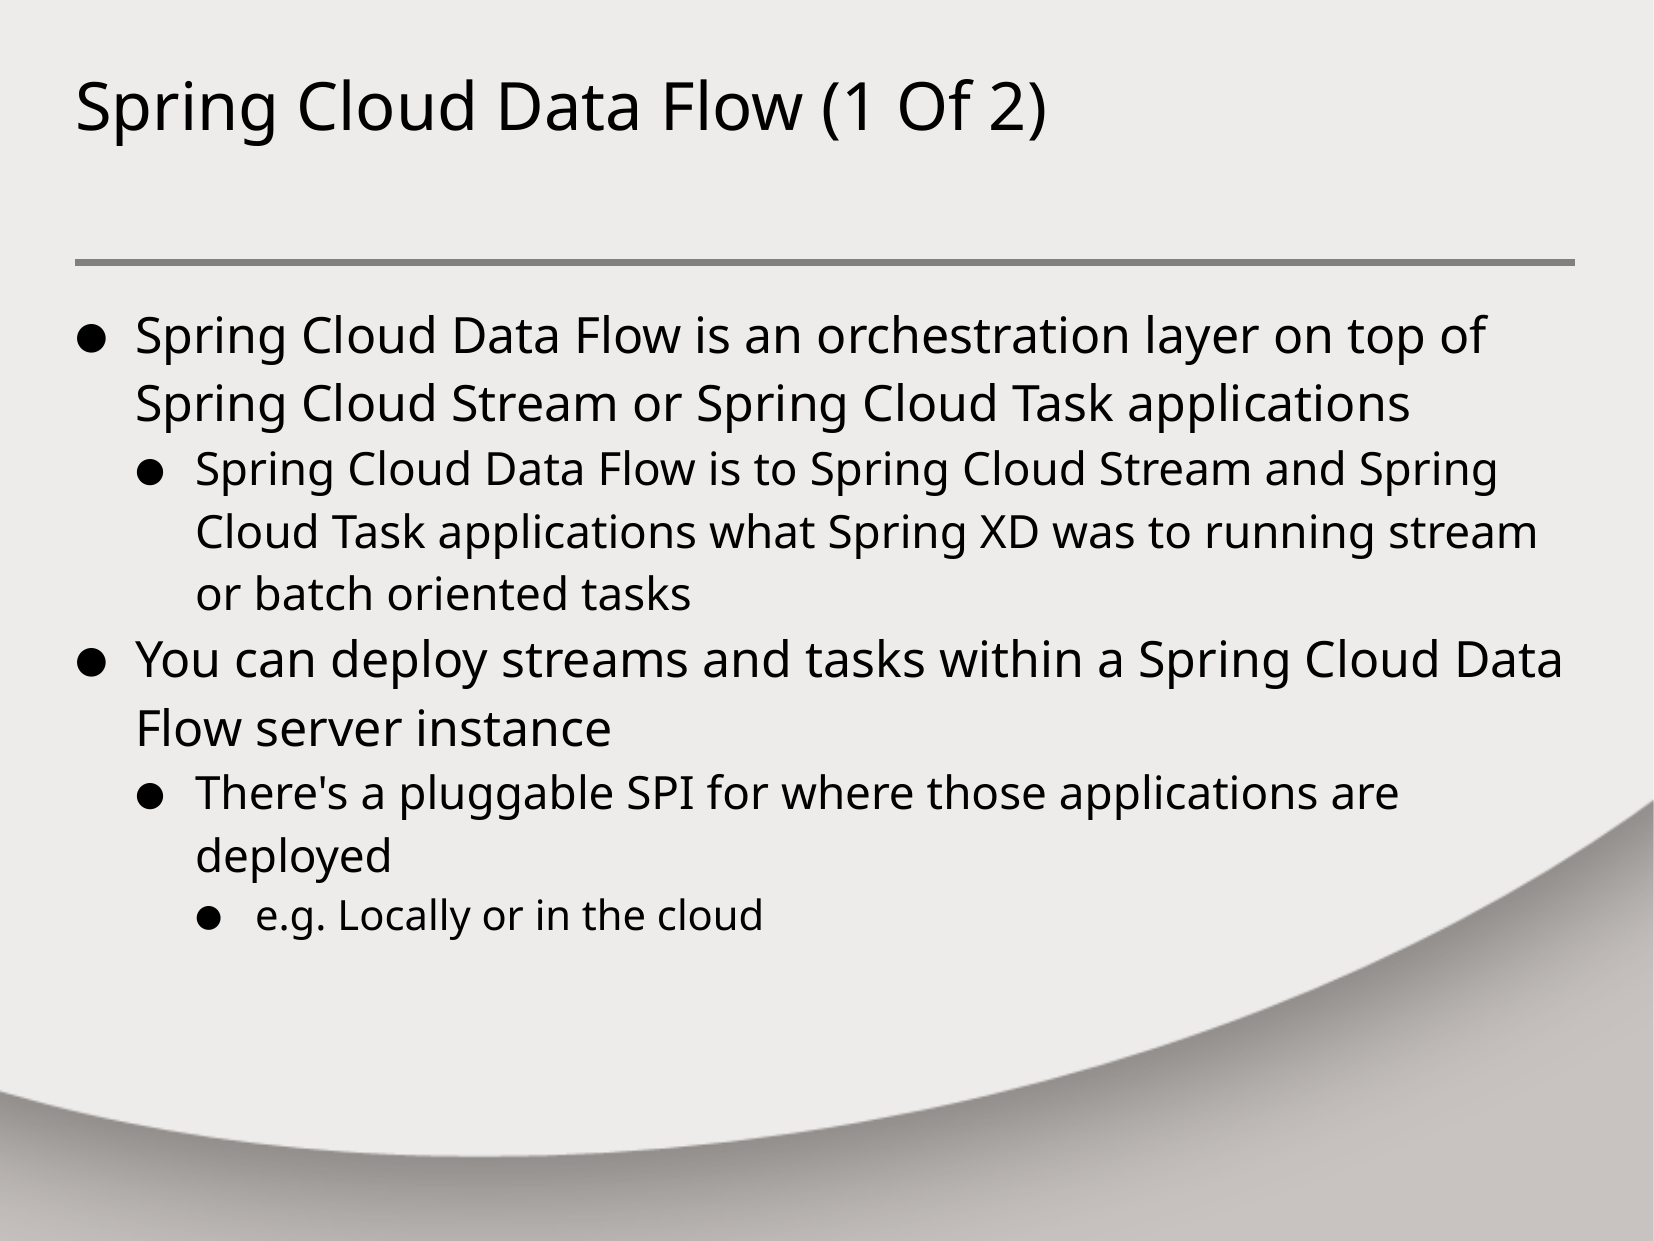

# Spring Cloud Data Flow (1 Of 2)
Spring Cloud Data Flow is an orchestration layer on top of Spring Cloud Stream or Spring Cloud Task applications
Spring Cloud Data Flow is to Spring Cloud Stream and Spring Cloud Task applications what Spring XD was to running stream or batch oriented tasks
You can deploy streams and tasks within a Spring Cloud Data Flow server instance
There's a pluggable SPI for where those applications are deployed
e.g. Locally or in the cloud